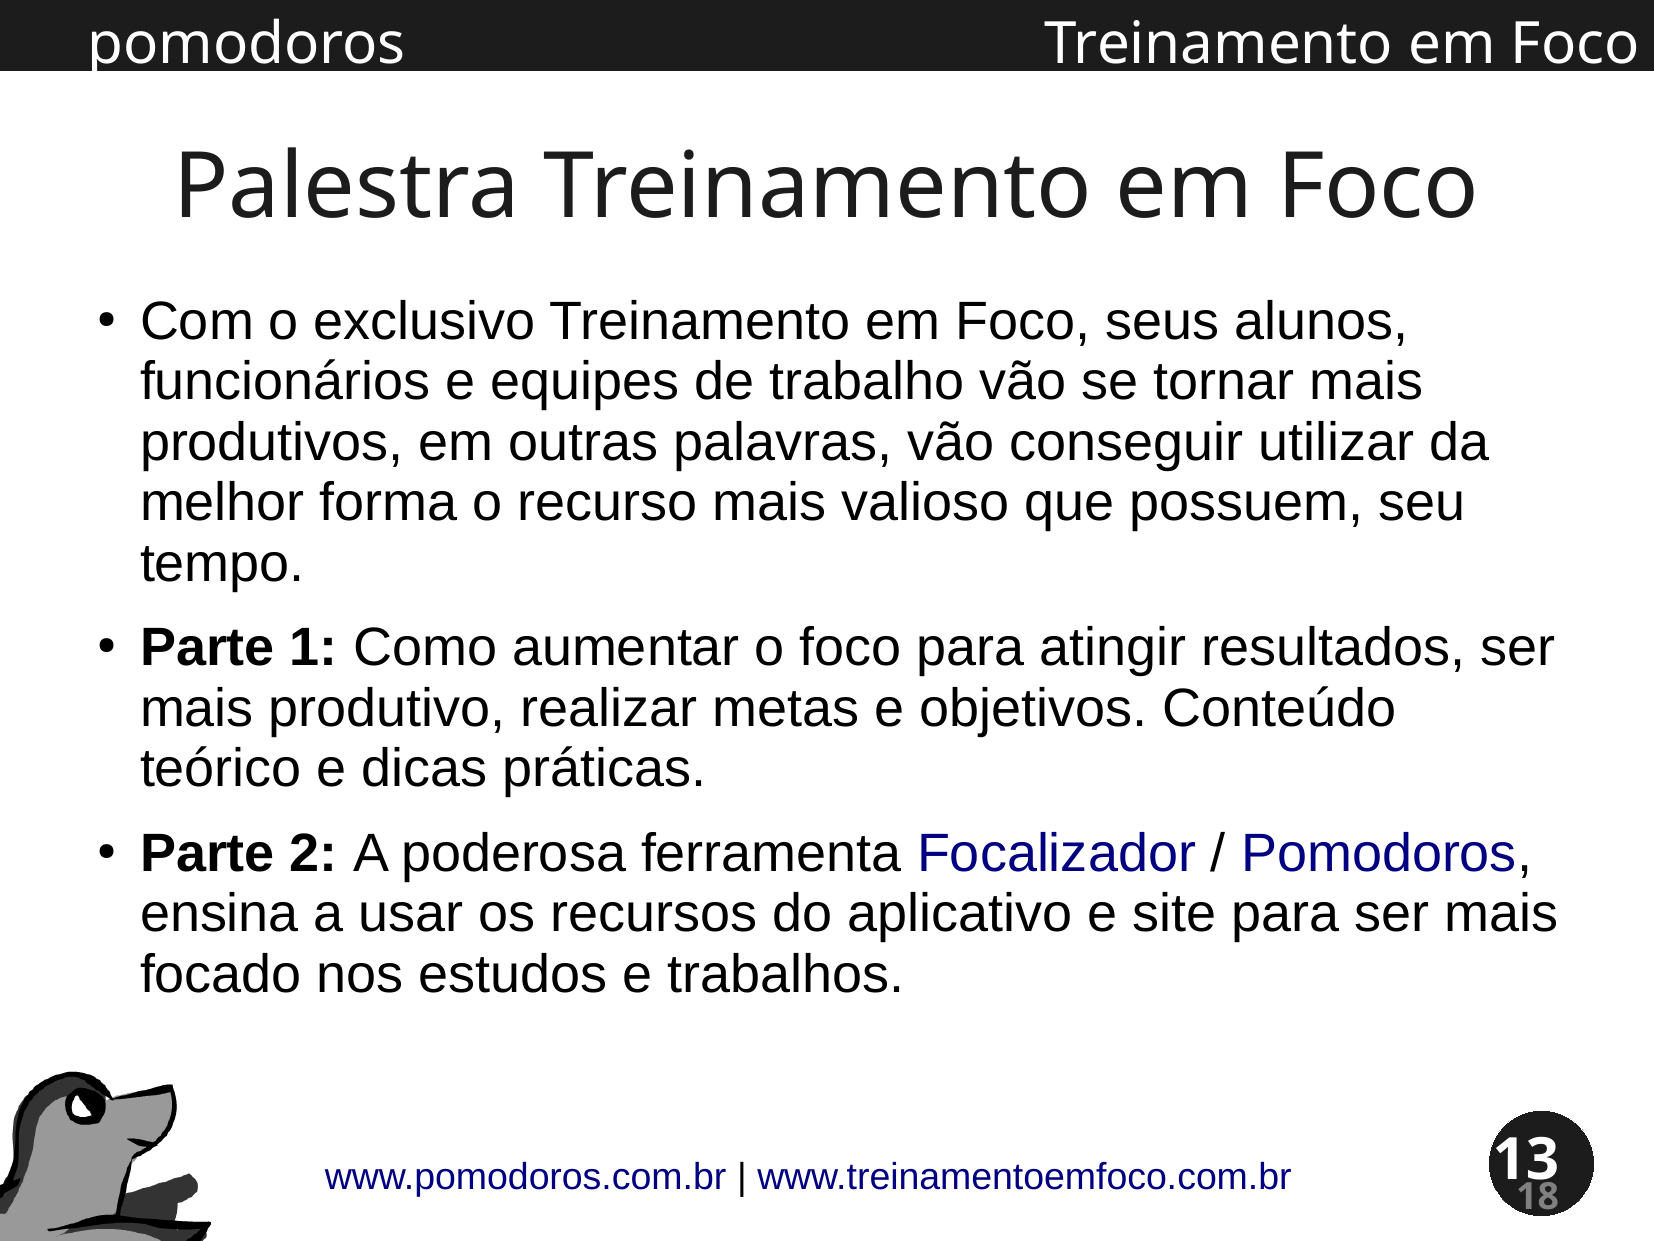

# Palestra Treinamento em Foco
Com o exclusivo Treinamento em Foco, seus alunos, funcionários e equipes de trabalho vão se tornar mais produtivos, em outras palavras, vão conseguir utilizar da melhor forma o recurso mais valioso que possuem, seu tempo.
Parte 1: Como aumentar o foco para atingir resultados, ser mais produtivo, realizar metas e objetivos. Conteúdo teórico e dicas práticas.
Parte 2: A poderosa ferramenta Focalizador / Pomodoros, ensina a usar os recursos do aplicativo e site para ser mais focado nos estudos e trabalhos.